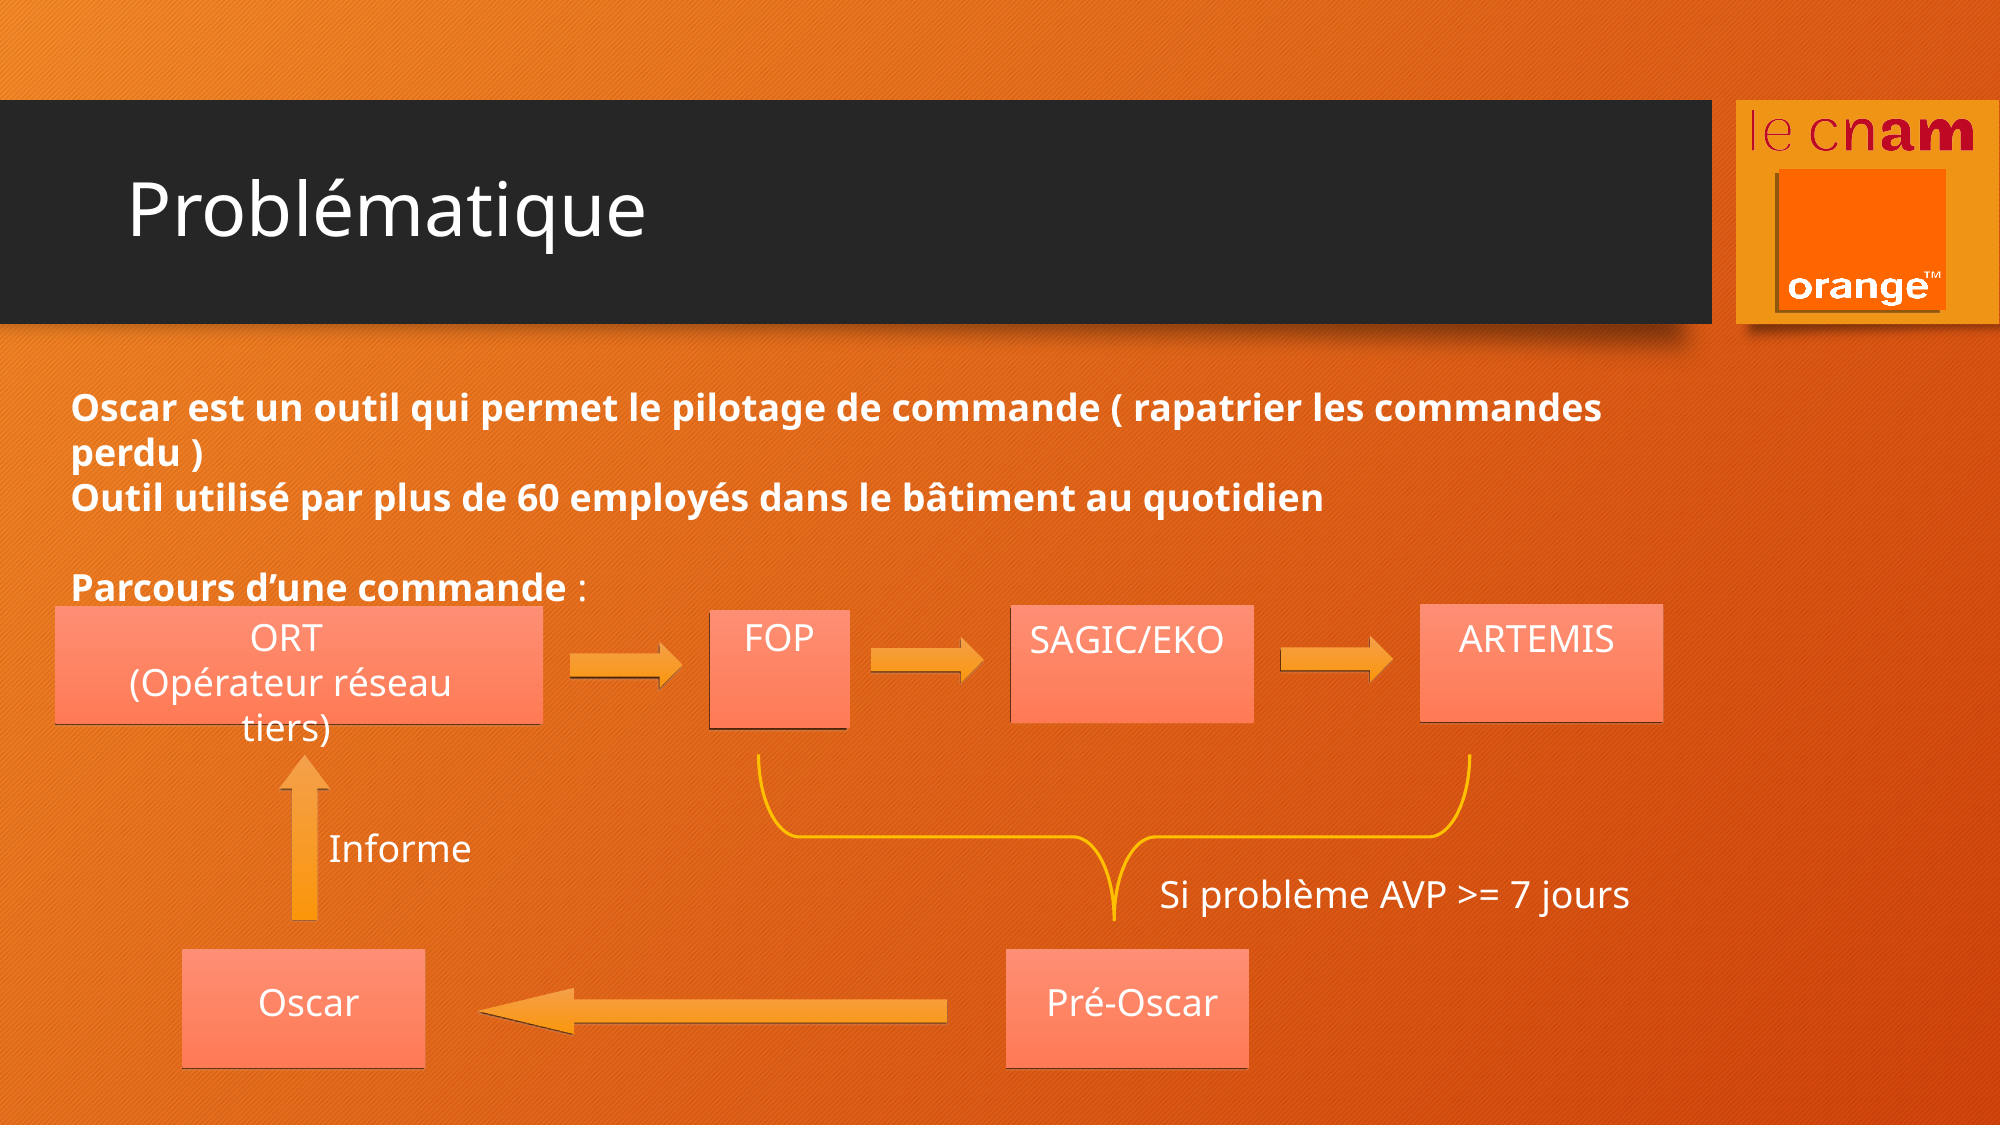

# Problématique
Oscar est un outil qui permet le pilotage de commande ( rapatrier les commandes perdu )
Outil utilisé par plus de 60 employés dans le bâtiment au quotidien
Parcours d’une commande :
ORT
 (Opérateur réseau tiers)
FOP
ARTEMIS
SAGIC/EKO
Informe
Si problème AVP >= 7 jours
Oscar
Pré-Oscar